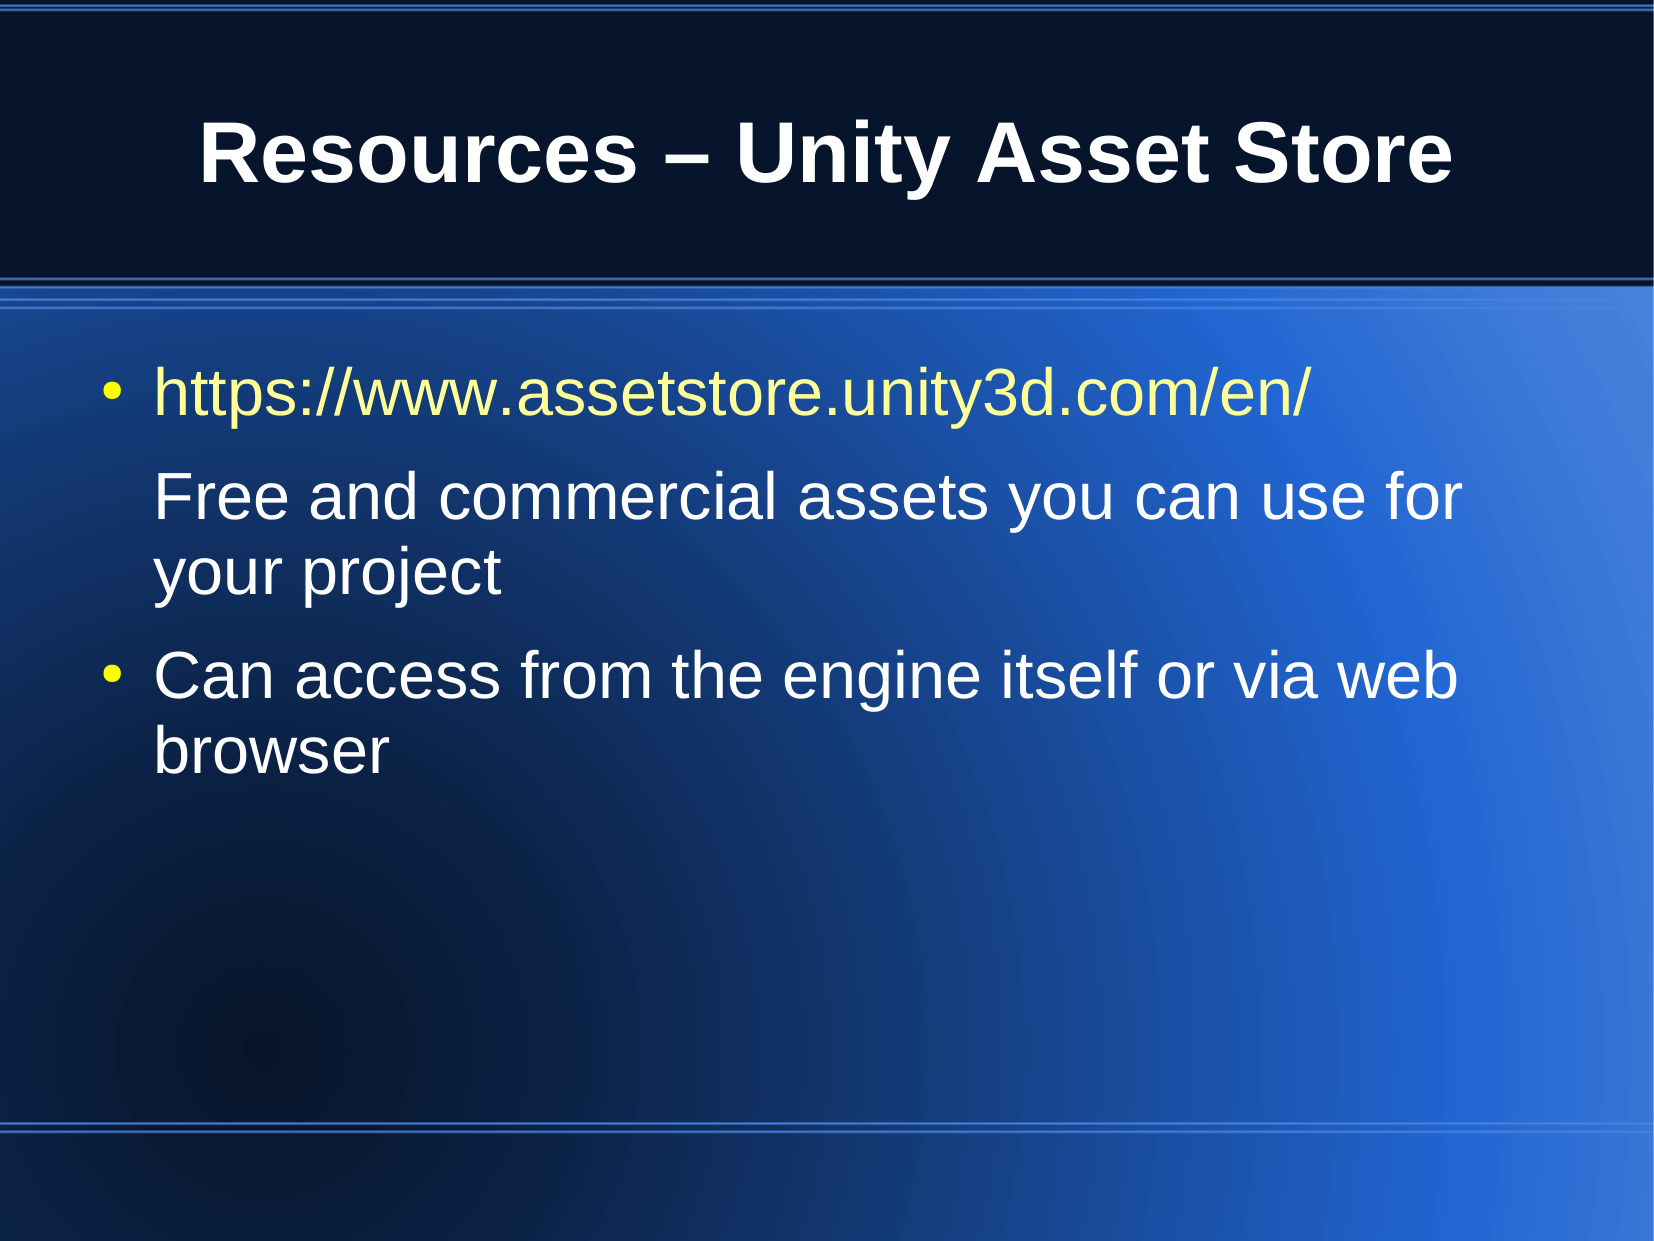

# Resources – Unity Asset Store
https://www.assetstore.unity3d.com/en/
Free and commercial assets you can use for your project
Can access from the engine itself or via web browser